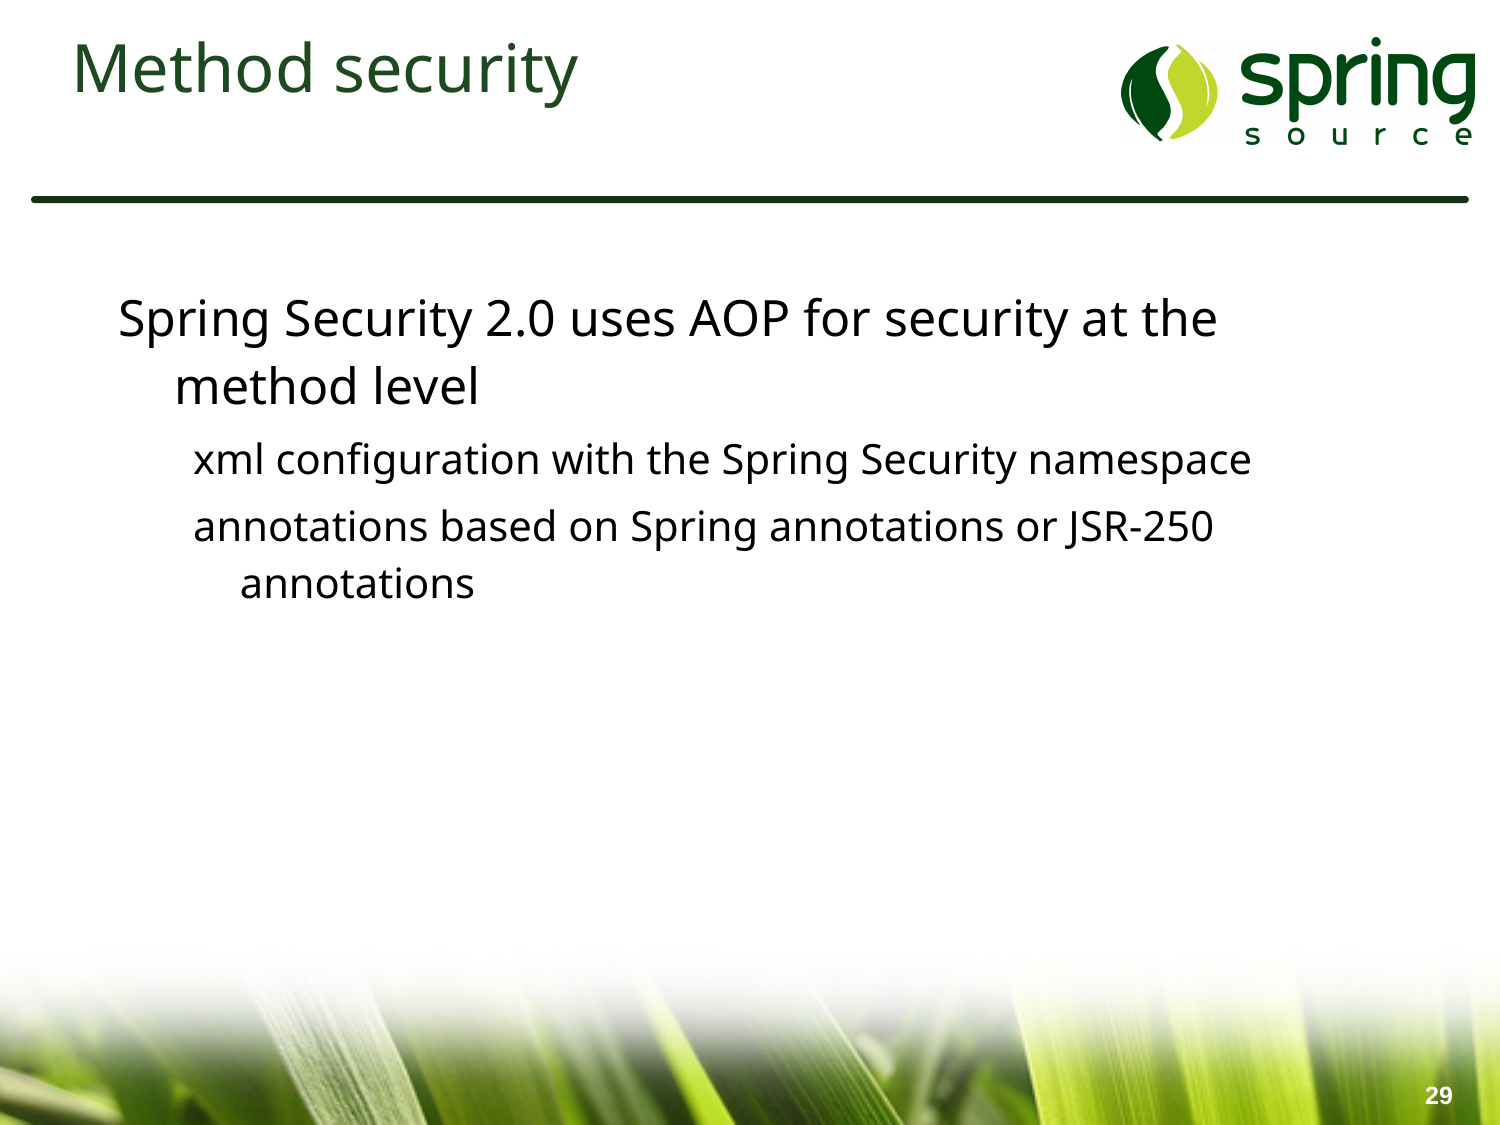

# Method security
Spring Security 2.0 uses AOP for security at the method level
xml configuration with the Spring Security namespace
annotations based on Spring annotations or JSR-250 annotations